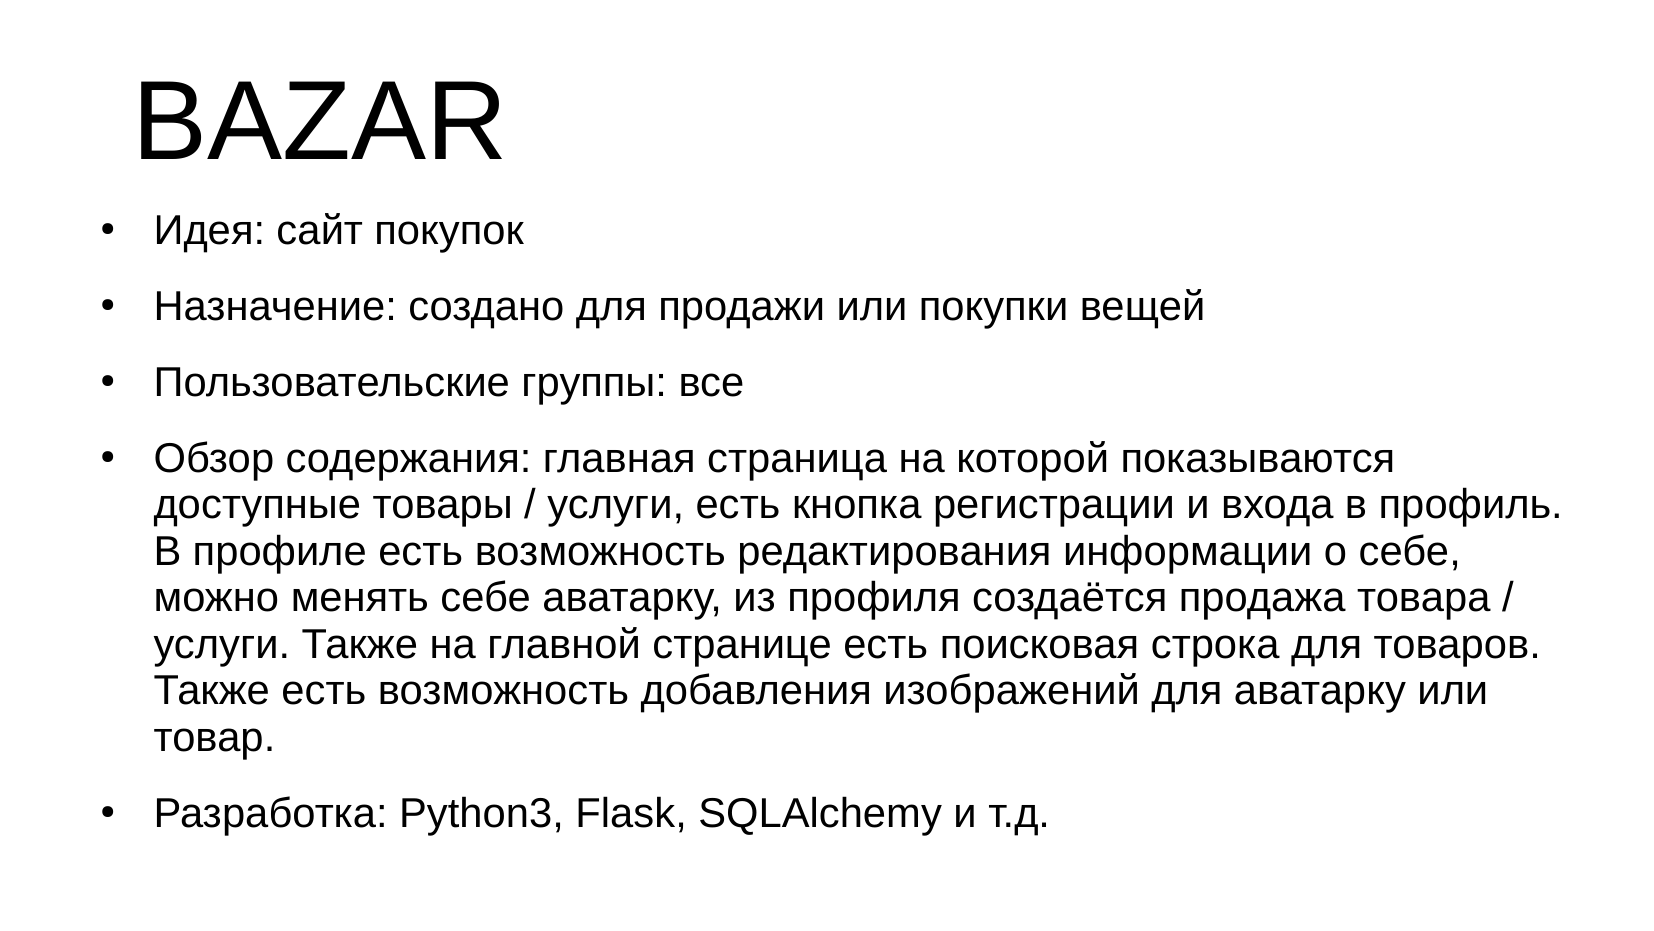

BAZAR
# Идея: сайт покупок
Назначение: создано для продажи или покупки вещей
Пользовательские группы: все
Обзор содержания: главная страница на которой показываются доступные товары / услуги, есть кнопка регистрации и входа в профиль. В профиле есть возможность редактирования информации о себе, можно менять себе аватарку, из профиля создаётся продажа товара / услуги. Также на главной странице есть поисковая строка для товаров. Также есть возможность добавления изображений для аватарку или товар.
Разработка: Python3, Flask, SQLAlchemy и т.д.